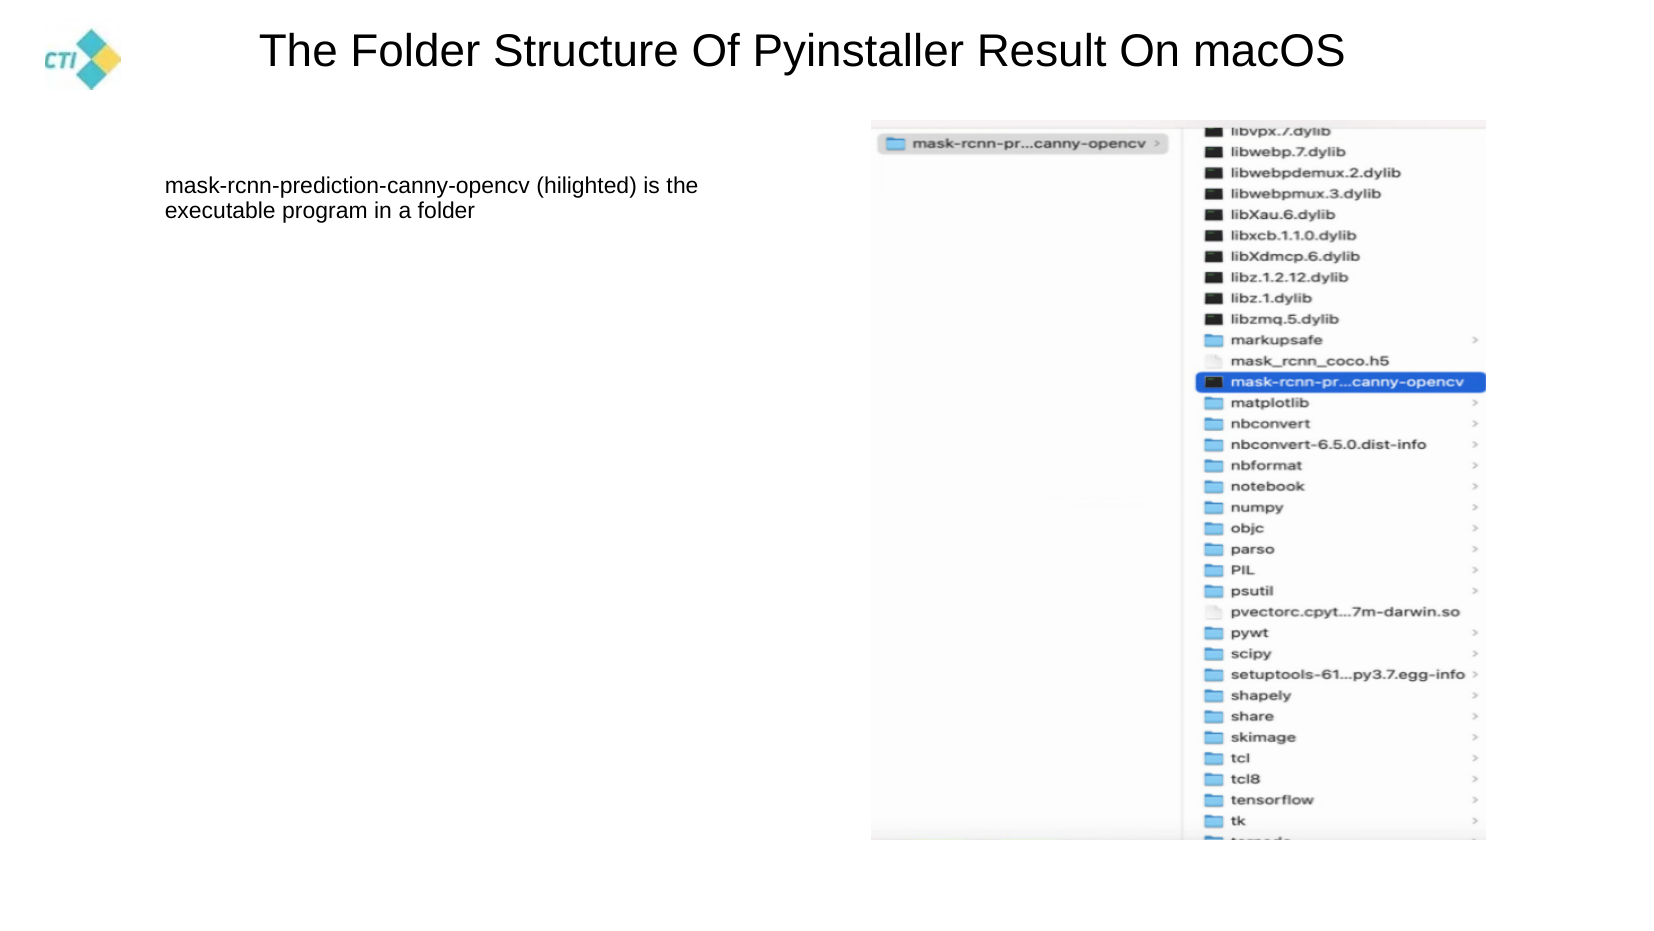

The Folder Structure Of Pyinstaller Result On macOS
mask-rcnn-prediction-canny-opencv (hilighted) is the executable program in a folder